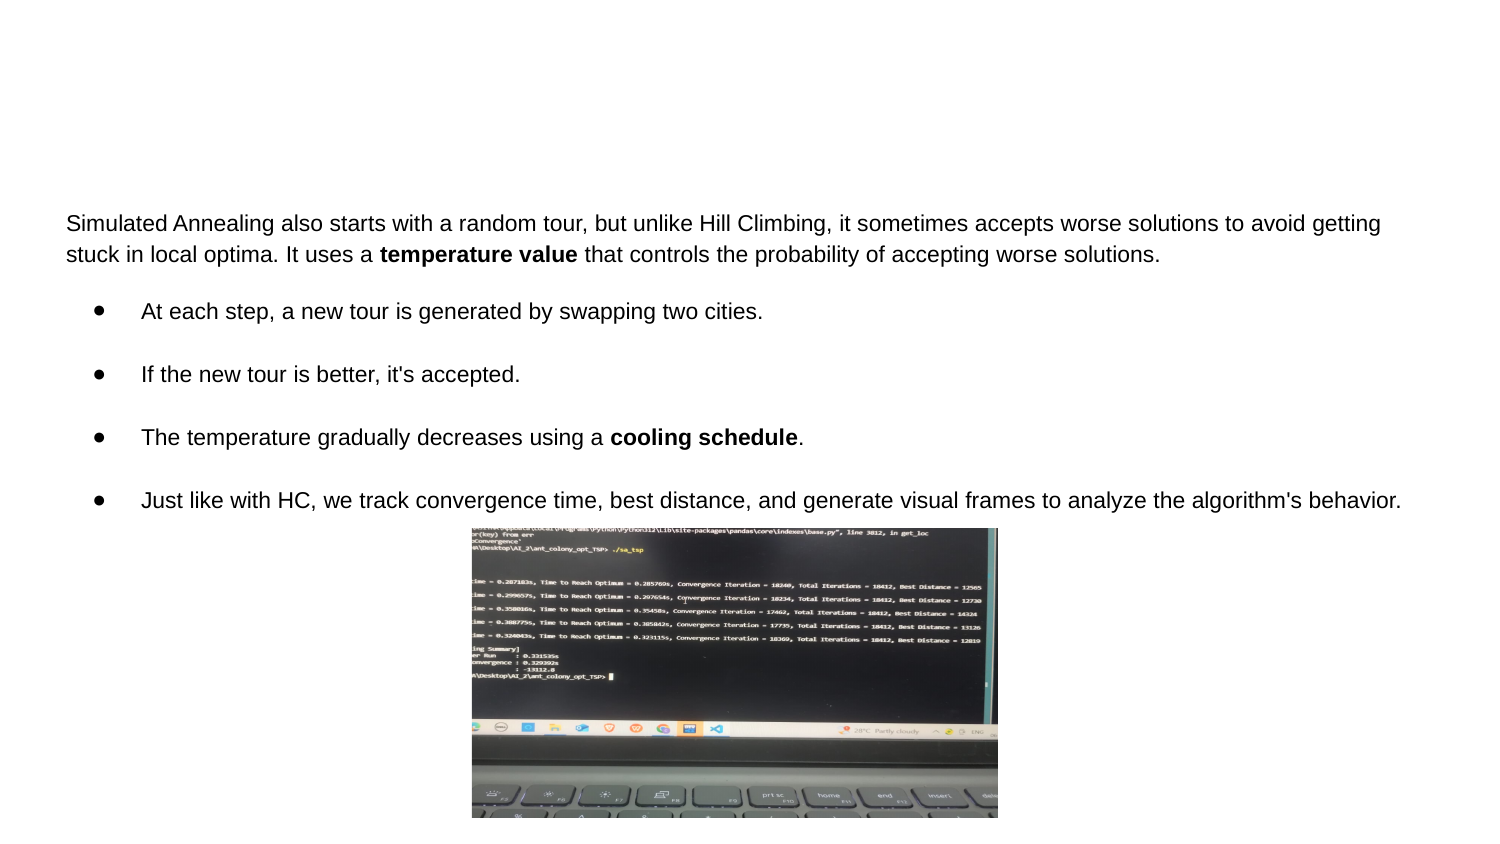

#
Simulated Annealing also starts with a random tour, but unlike Hill Climbing, it sometimes accepts worse solutions to avoid getting stuck in local optima. It uses a temperature value that controls the probability of accepting worse solutions.
At each step, a new tour is generated by swapping two cities.
If the new tour is better, it's accepted.
The temperature gradually decreases using a cooling schedule.
Just like with HC, we track convergence time, best distance, and generate visual frames to analyze the algorithm's behavior.